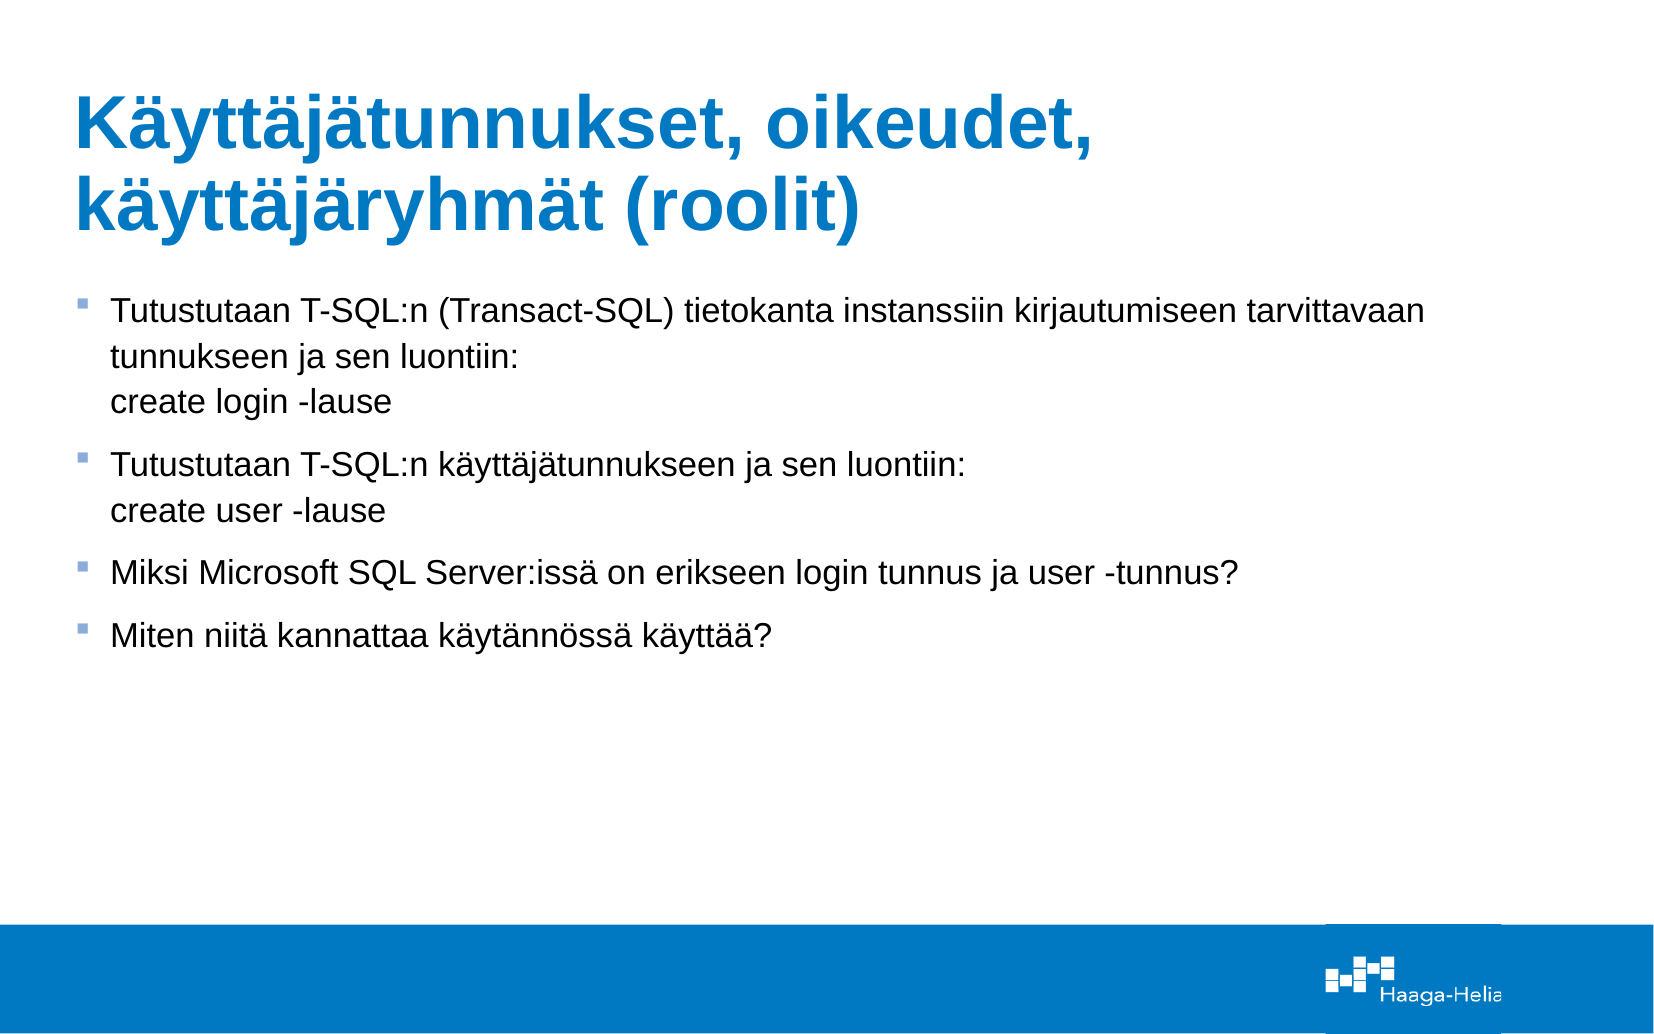

# Käyttäjätunnukset, oikeudet, käyttäjäryhmät (roolit)
Tutustutaan T-SQL:n (Transact-SQL) tietokanta instanssiin kirjautumiseen tarvittavaan tunnukseen ja sen luontiin:
create login -lause
Tutustutaan T-SQL:n käyttäjätunnukseen ja sen luontiin:
create user -lause
Miksi Microsoft SQL Server:issä on erikseen login tunnus ja user -tunnus?
Miten niitä kannattaa käytännössä käyttää?